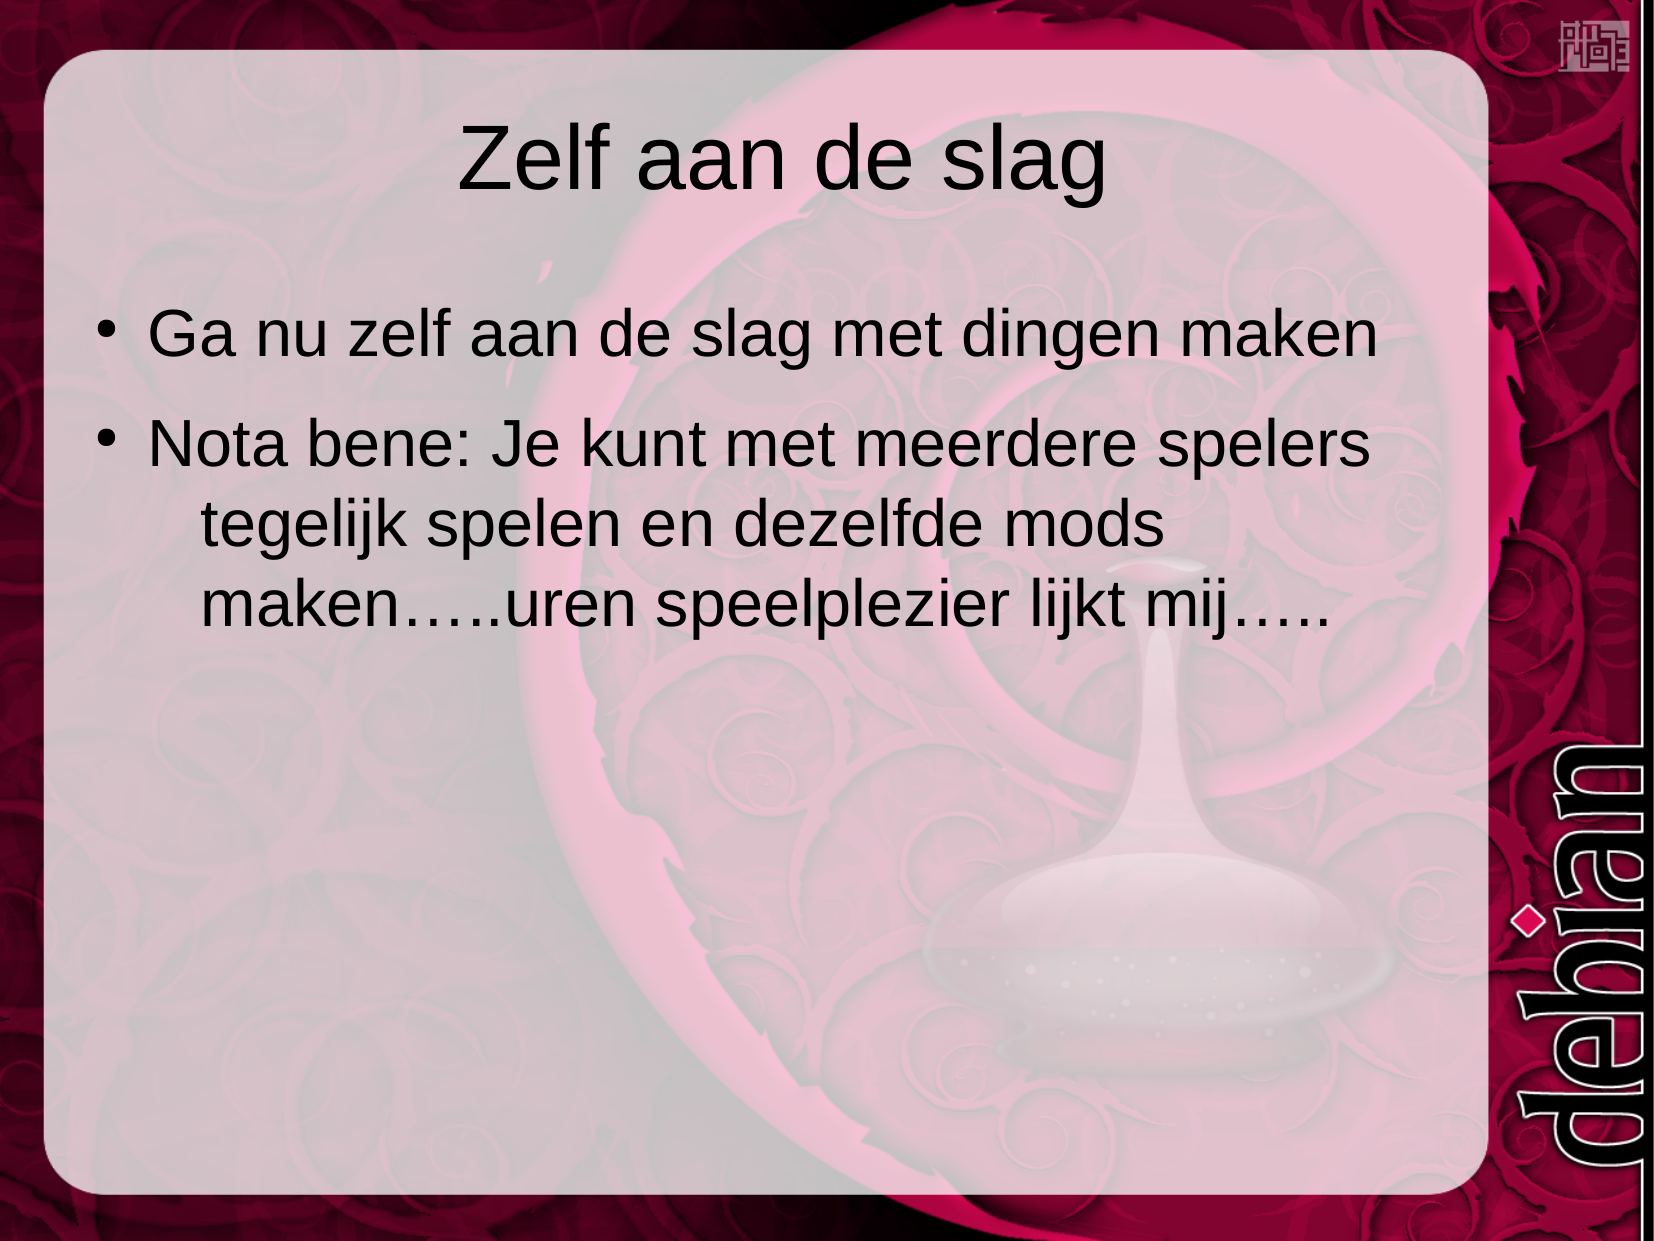

# Zelf aan de slag
Ga nu zelf aan de slag met dingen maken
Nota bene: Je kunt met meerdere spelers tegelijk spelen en dezelfde mods maken…..uren speelplezier lijkt mij…..